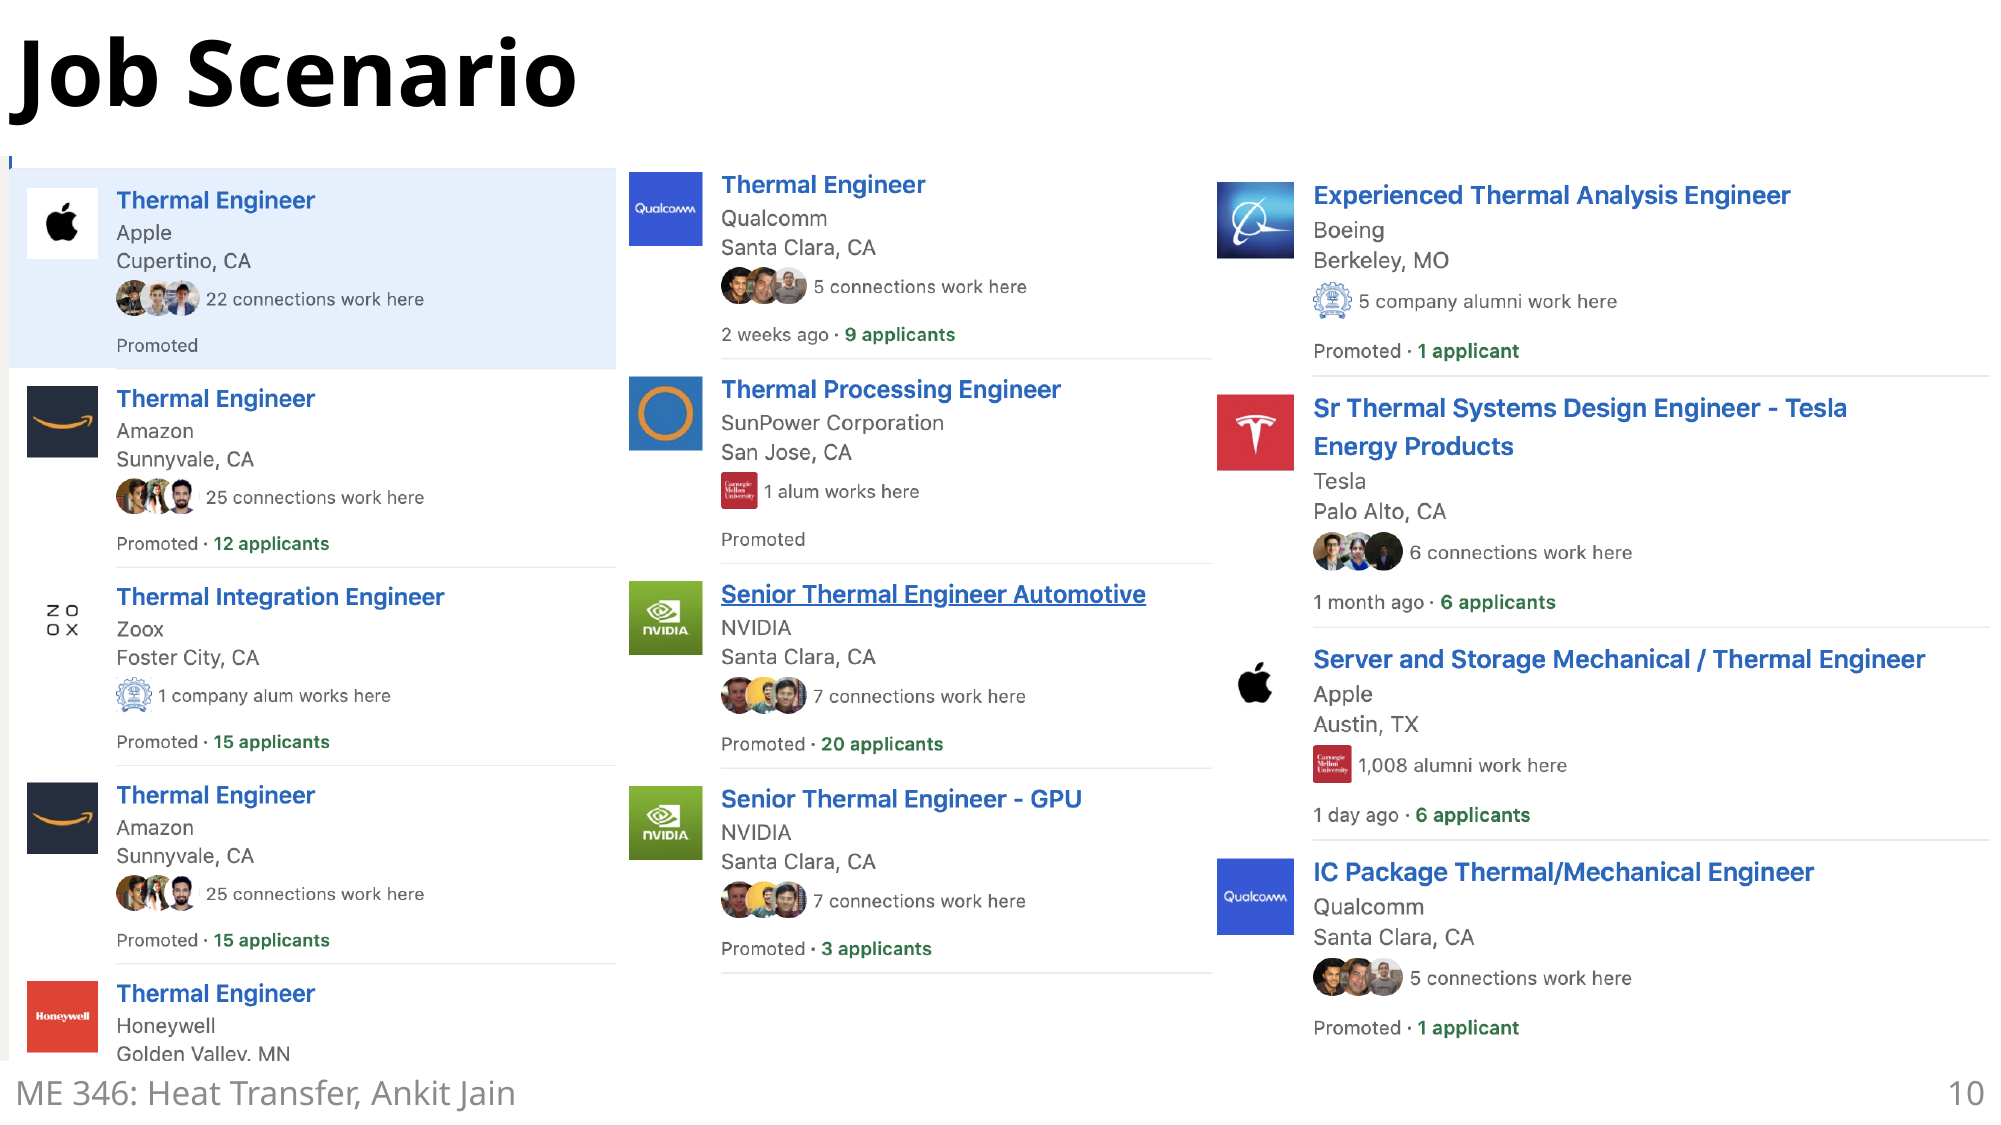

# Job Scenario
ME 346: Heat Transfer, Ankit Jain
10